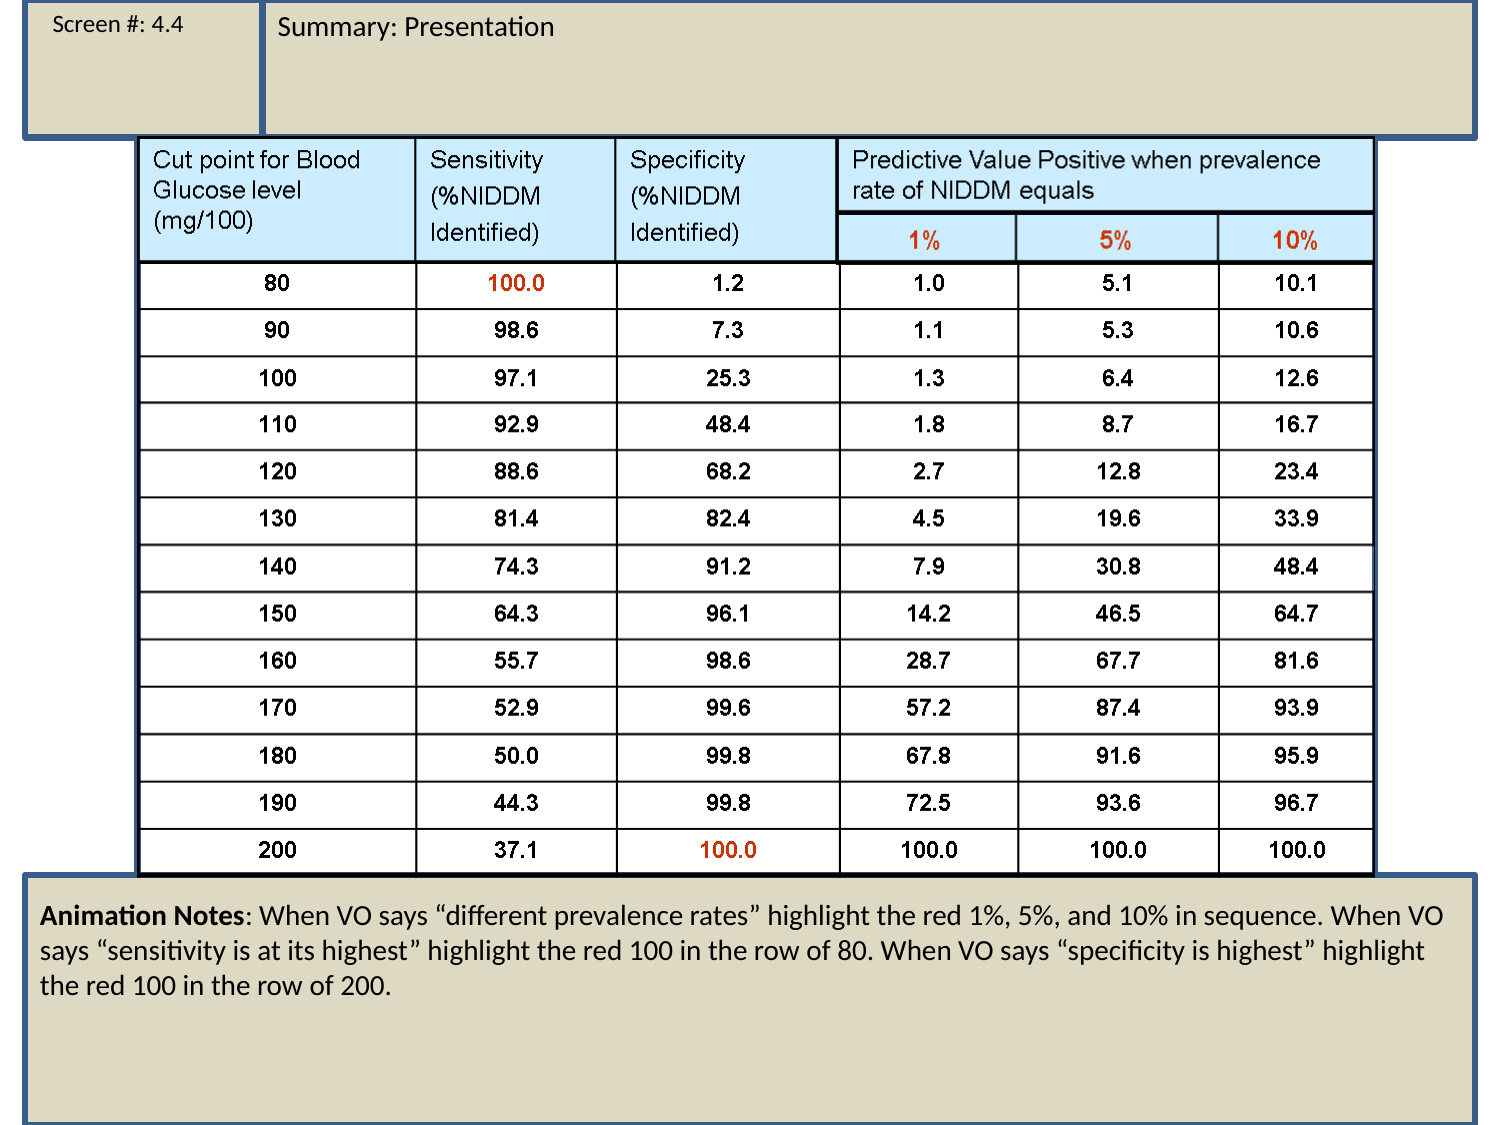

Screen #: 4.4
Summary: Presentation
Animation Notes: When VO says “different prevalence rates” highlight the red 1%, 5%, and 10% in sequence. When VO says “sensitivity is at its highest” highlight the red 100 in the row of 80. When VO says “specificity is highest” highlight the red 100 in the row of 200.